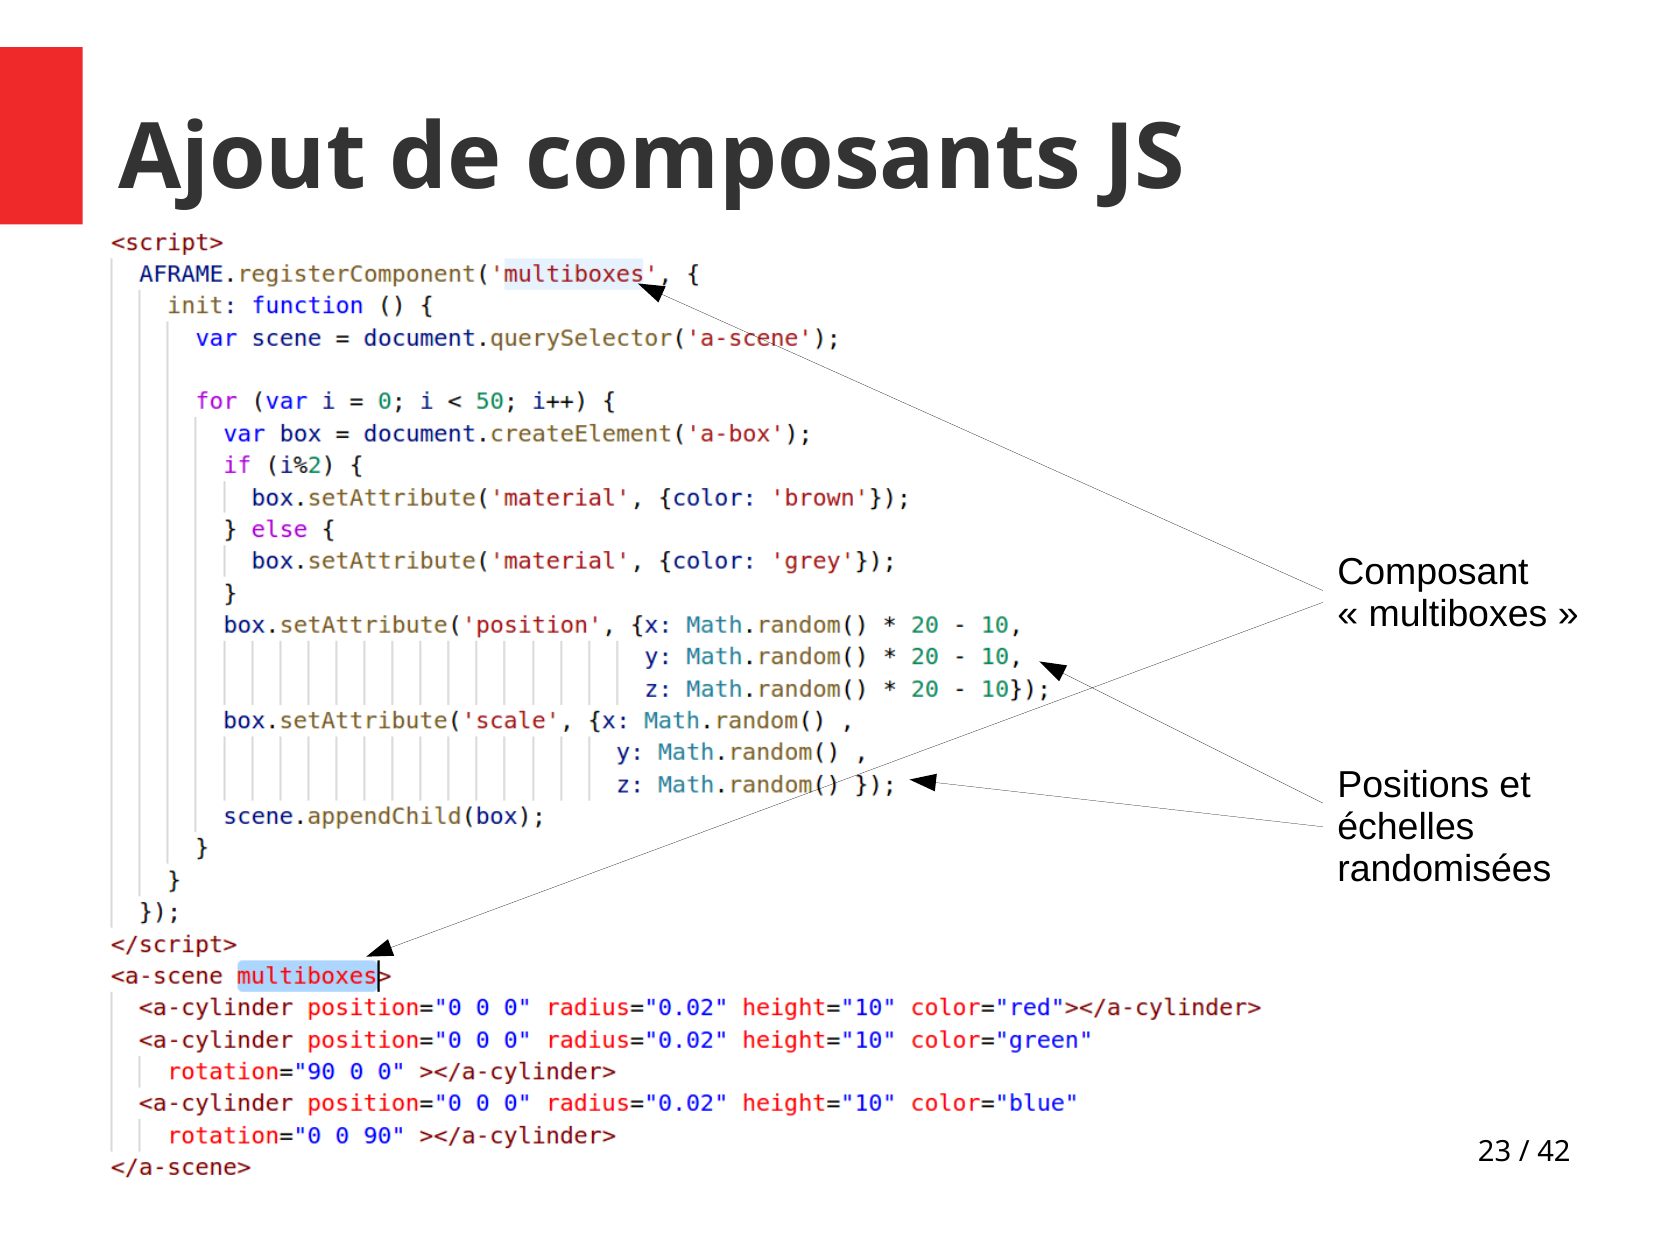

# Ajout de composants JS
Composant « multiboxes »
Positions et
échelles
randomisées
23